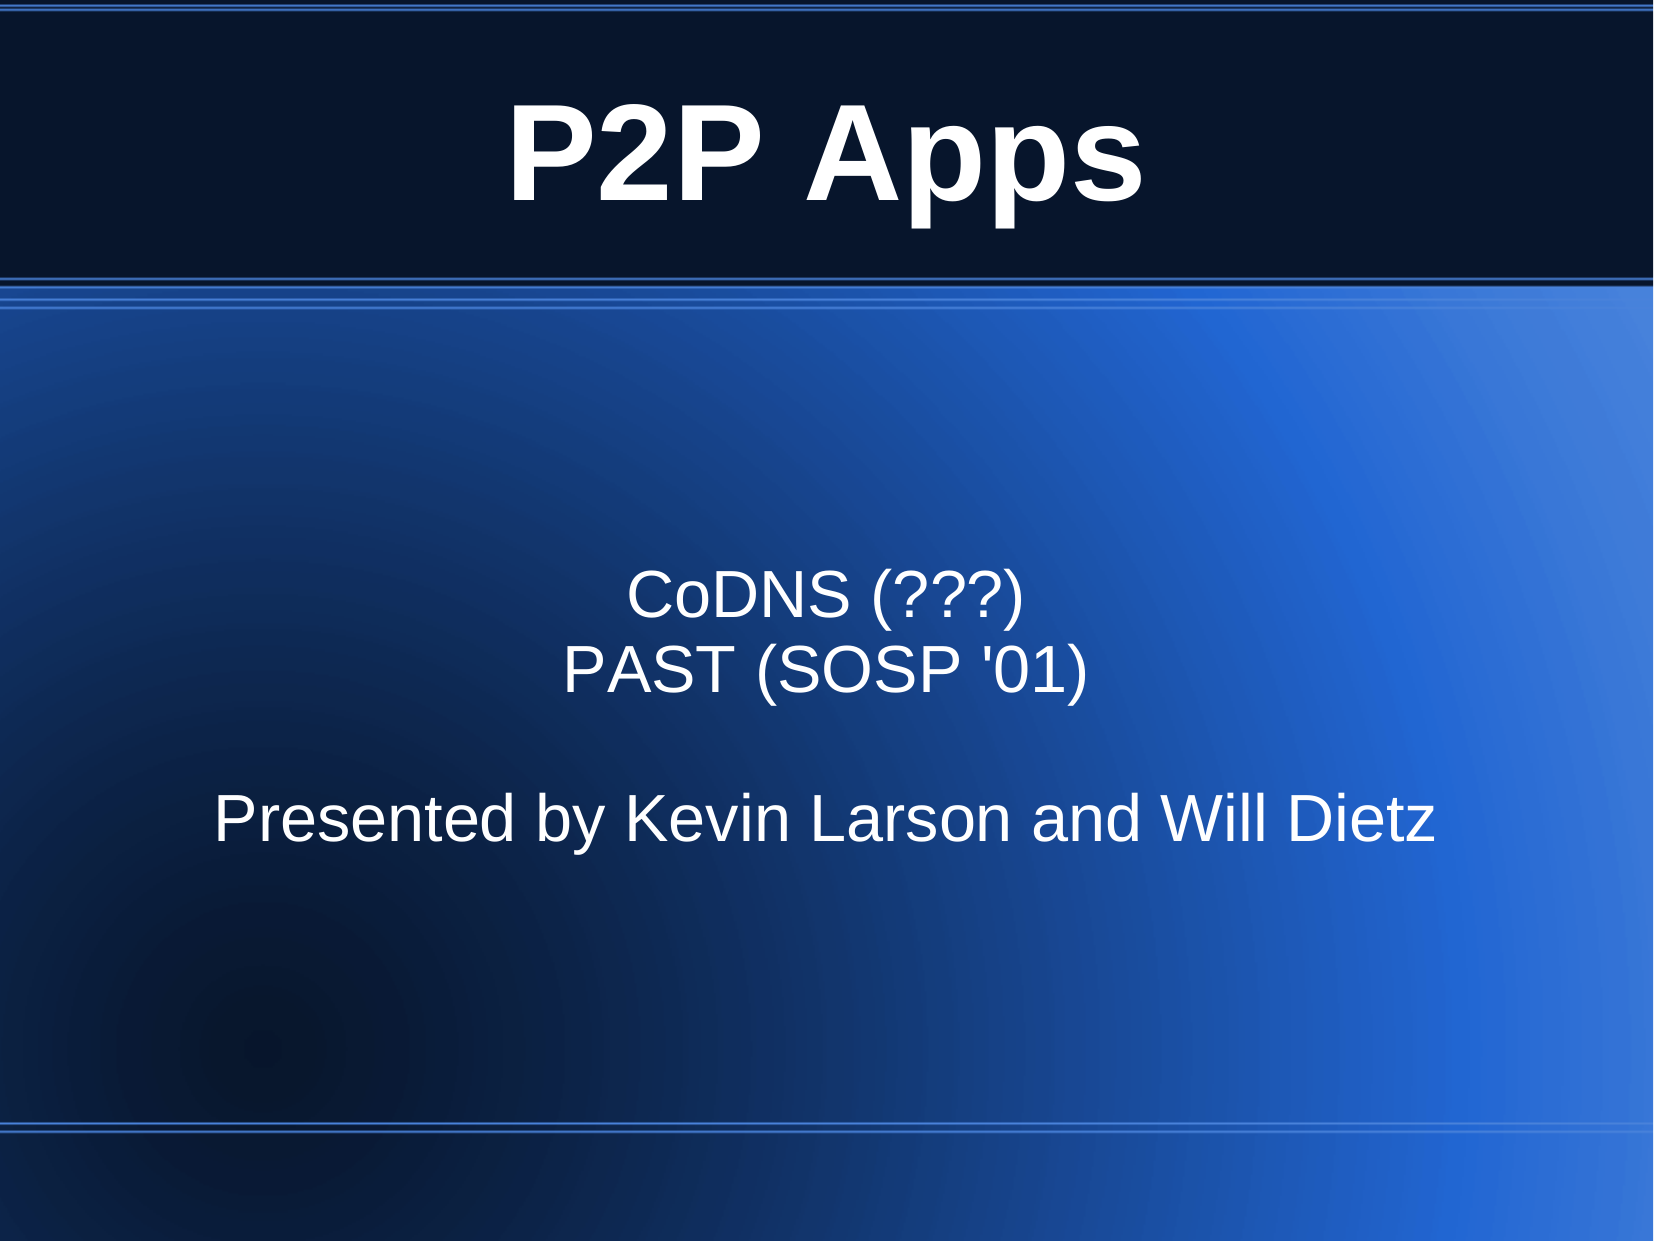

# P2P Apps
CoDNS (???)
PAST (SOSP '01)
Presented by Kevin Larson and Will Dietz